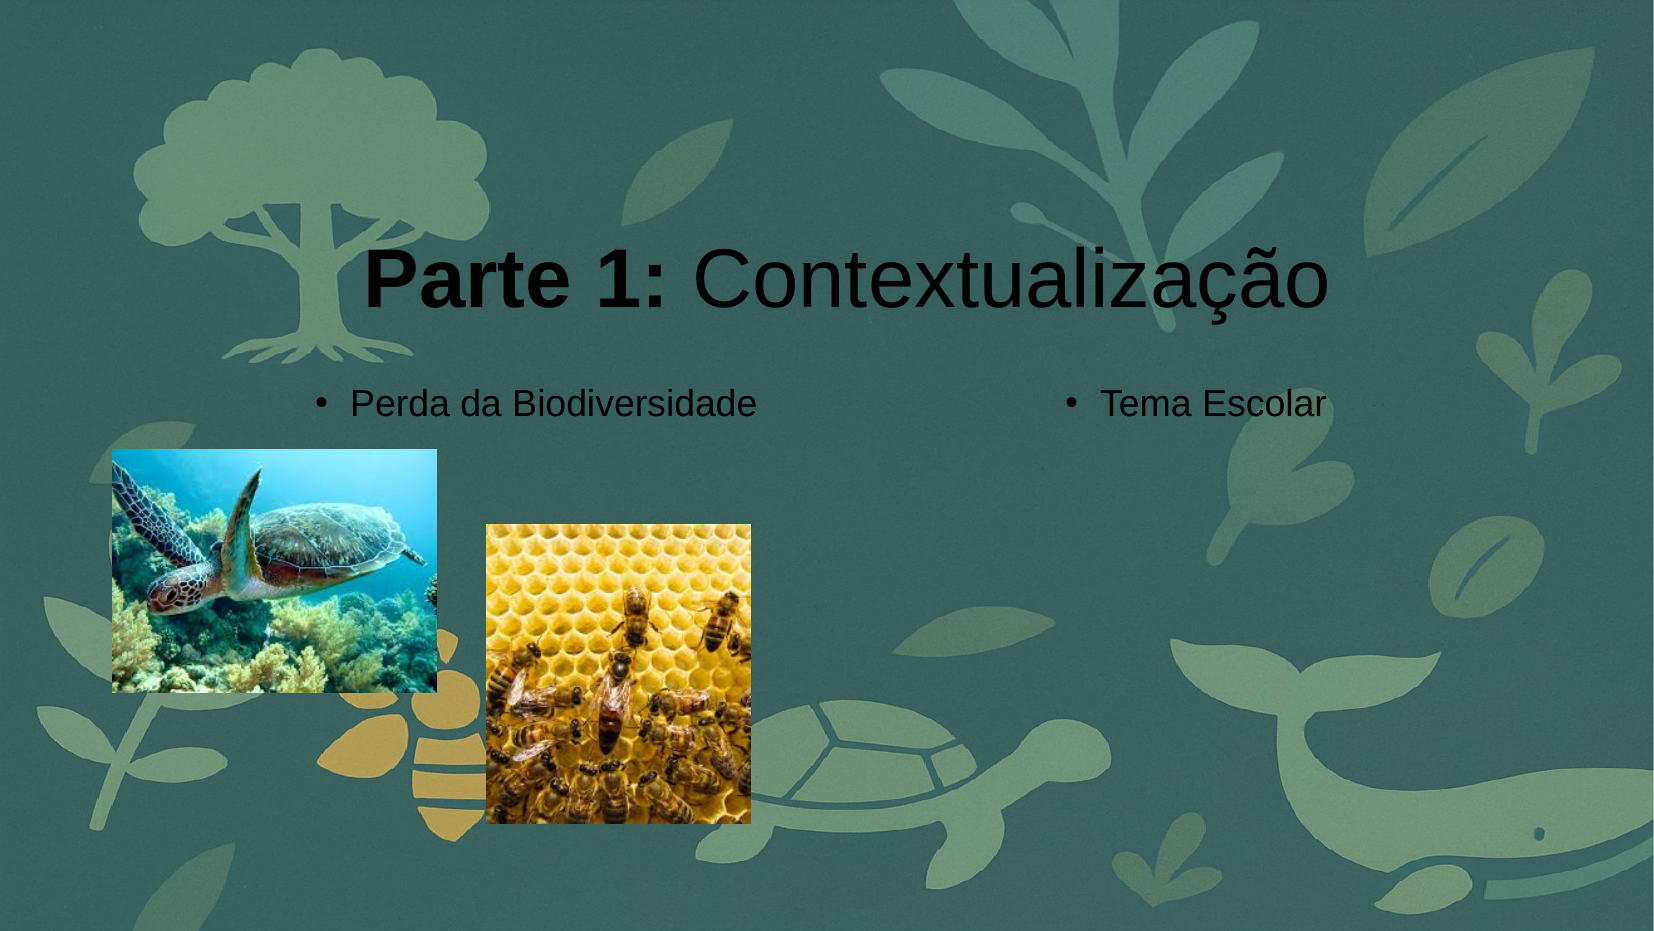

# Parte 1: Contextualização
Perda da Biodiversidade
Tema Escolar